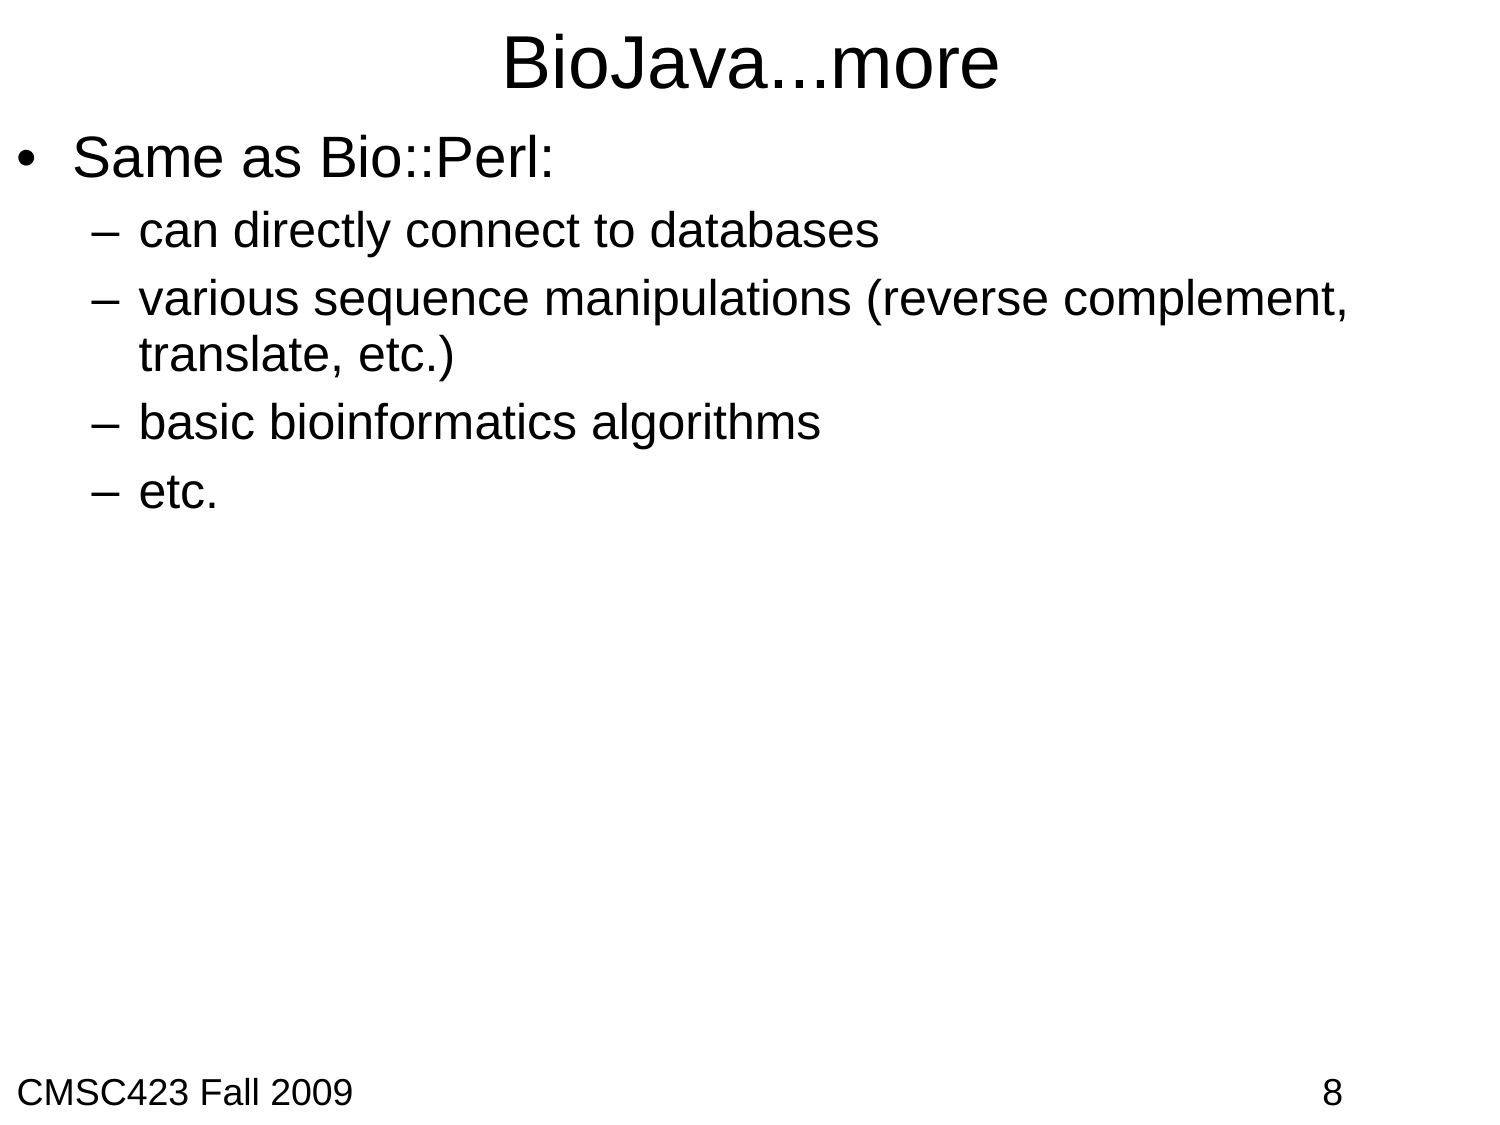

# BioJava...more
Same as Bio::Perl:
can directly connect to databases
various sequence manipulations (reverse complement, translate, etc.)
basic bioinformatics algorithms
etc.
CMSC423 Fall 2009
8